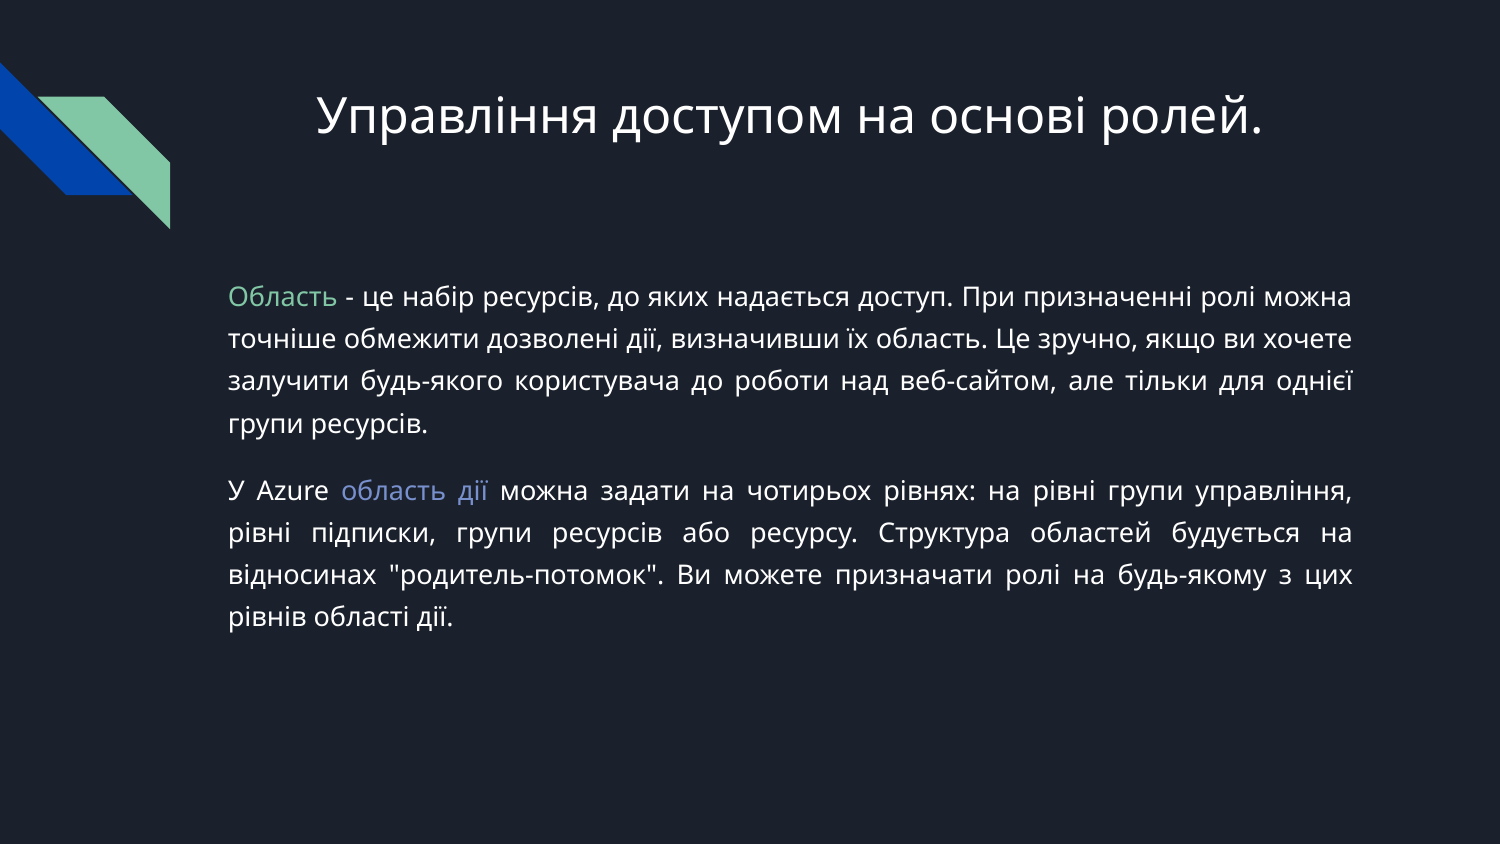

# Управління доступом на основі ролей.
Область - це набір ресурсів, до яких надається доступ. При призначенні ролі можна точніше обмежити дозволені дії, визначивши їх область. Це зручно, якщо ви хочете залучити будь-якого користувача до роботи над веб-сайтом, але тільки для однієї групи ресурсів.
У Azure область дії можна задати на чотирьох рівнях: на рівні групи управління, рівні підписки, групи ресурсів або ресурсу. Структура областей будується на відносинах "родитель-потомок". Ви можете призначати ролі на будь-якому з цих рівнів області дії.